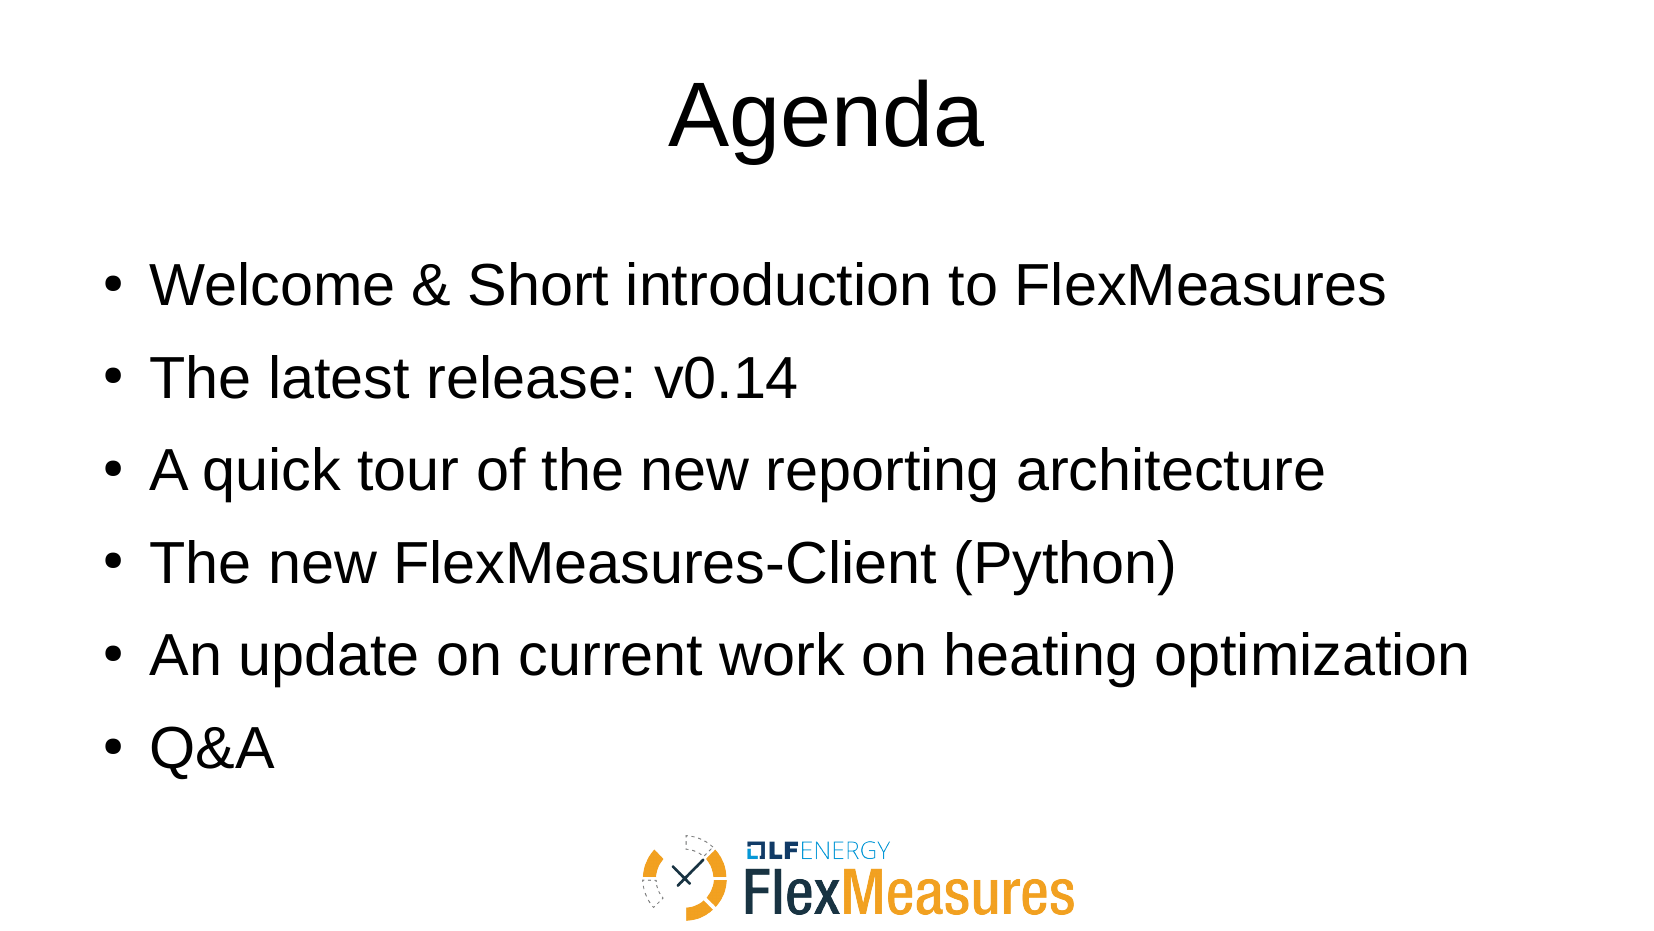

# Agenda
Welcome & Short introduction to FlexMeasures
The latest release: v0.14
A quick tour of the new reporting architecture
The new FlexMeasures-Client (Python)
An update on current work on heating optimization
Q&A